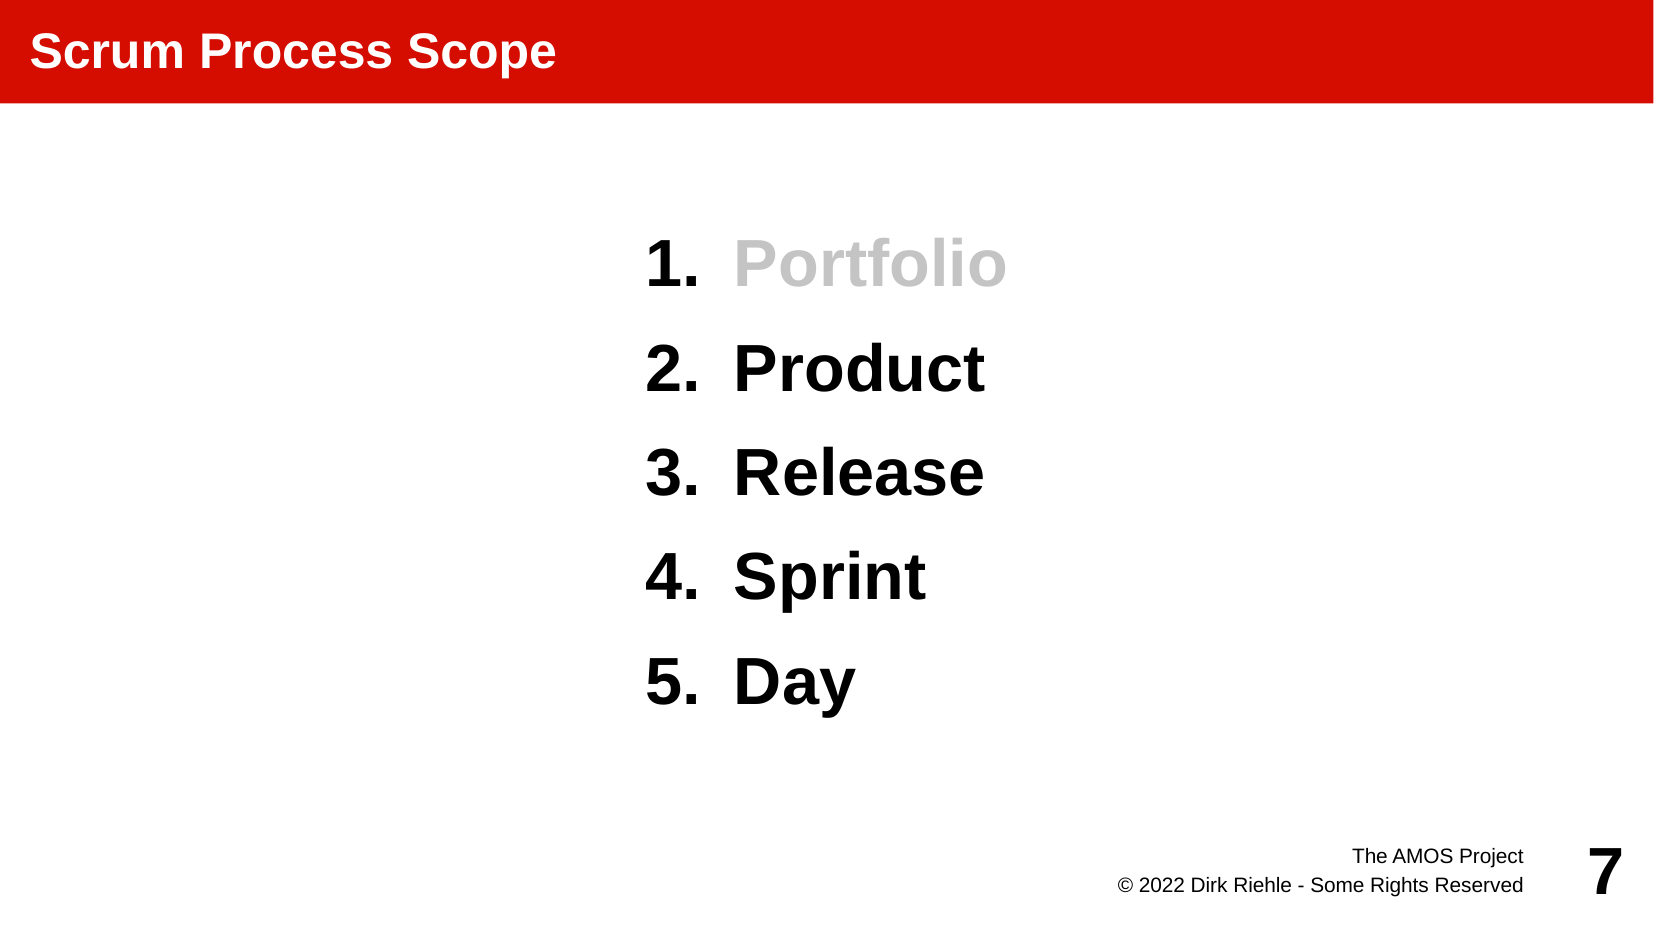

# Scrum Process Scope
Portfolio
Product
Release
Sprint
Day
The AMOS Project
7
© 2022 Dirk Riehle - Some Rights Reserved